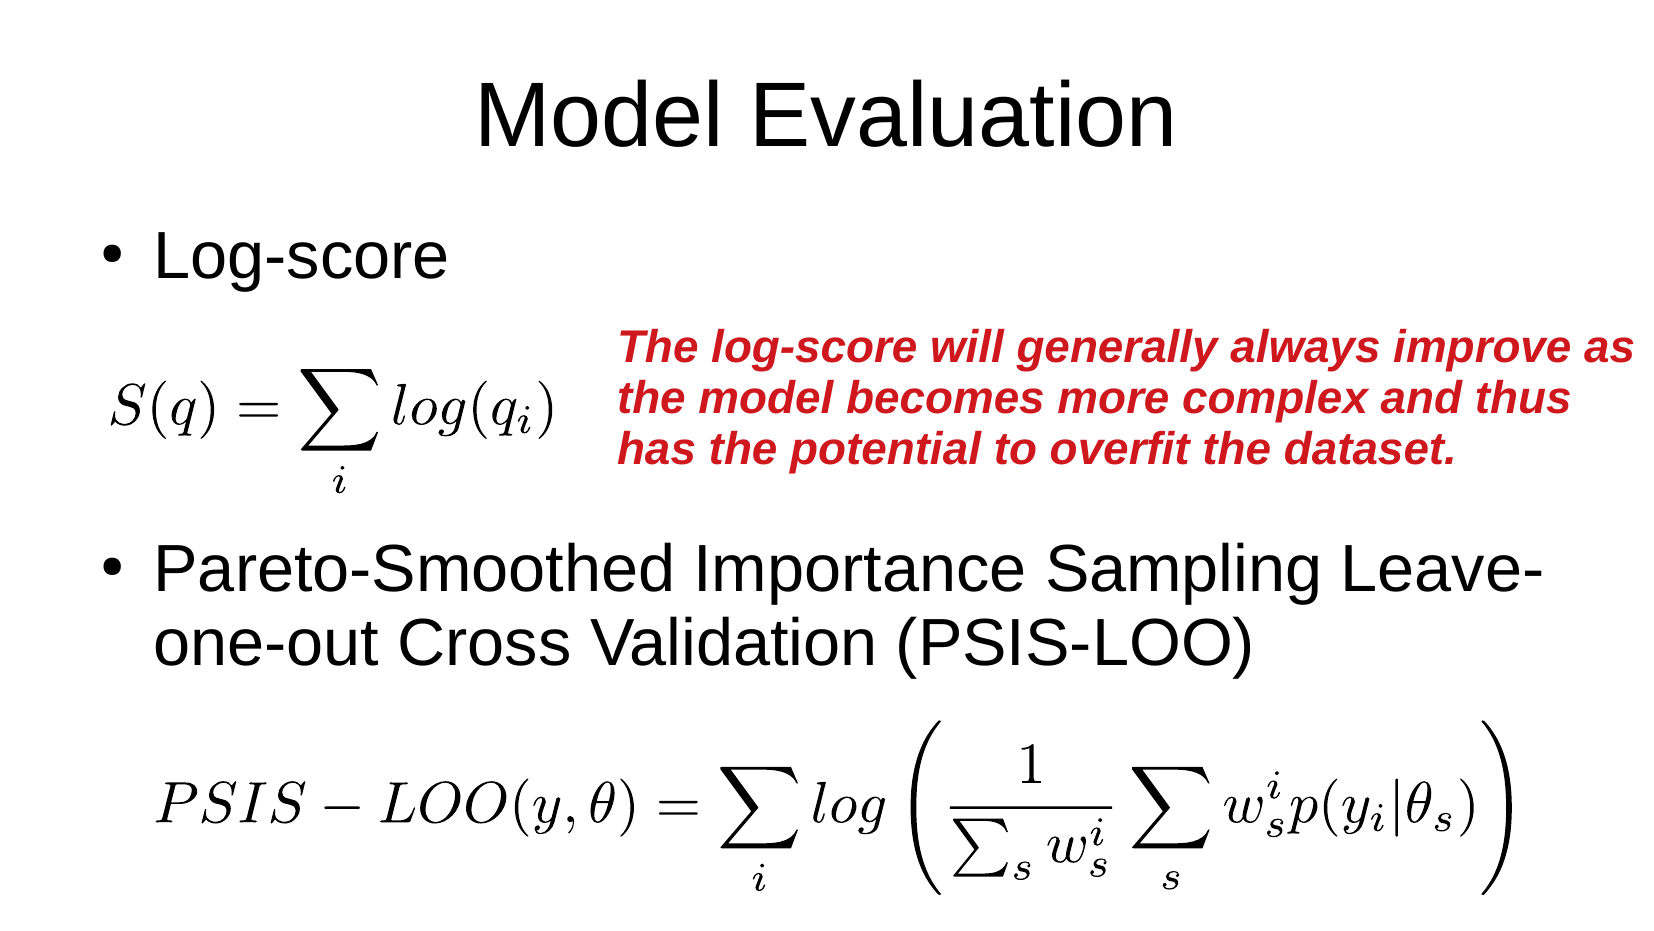

# Model Evaluation
Log-score
Pareto-Smoothed Importance Sampling Leave-one-out Cross Validation (PSIS-LOO)
The log-score will generally always improve as the model becomes more complex and thus has the potential to overfit the dataset.